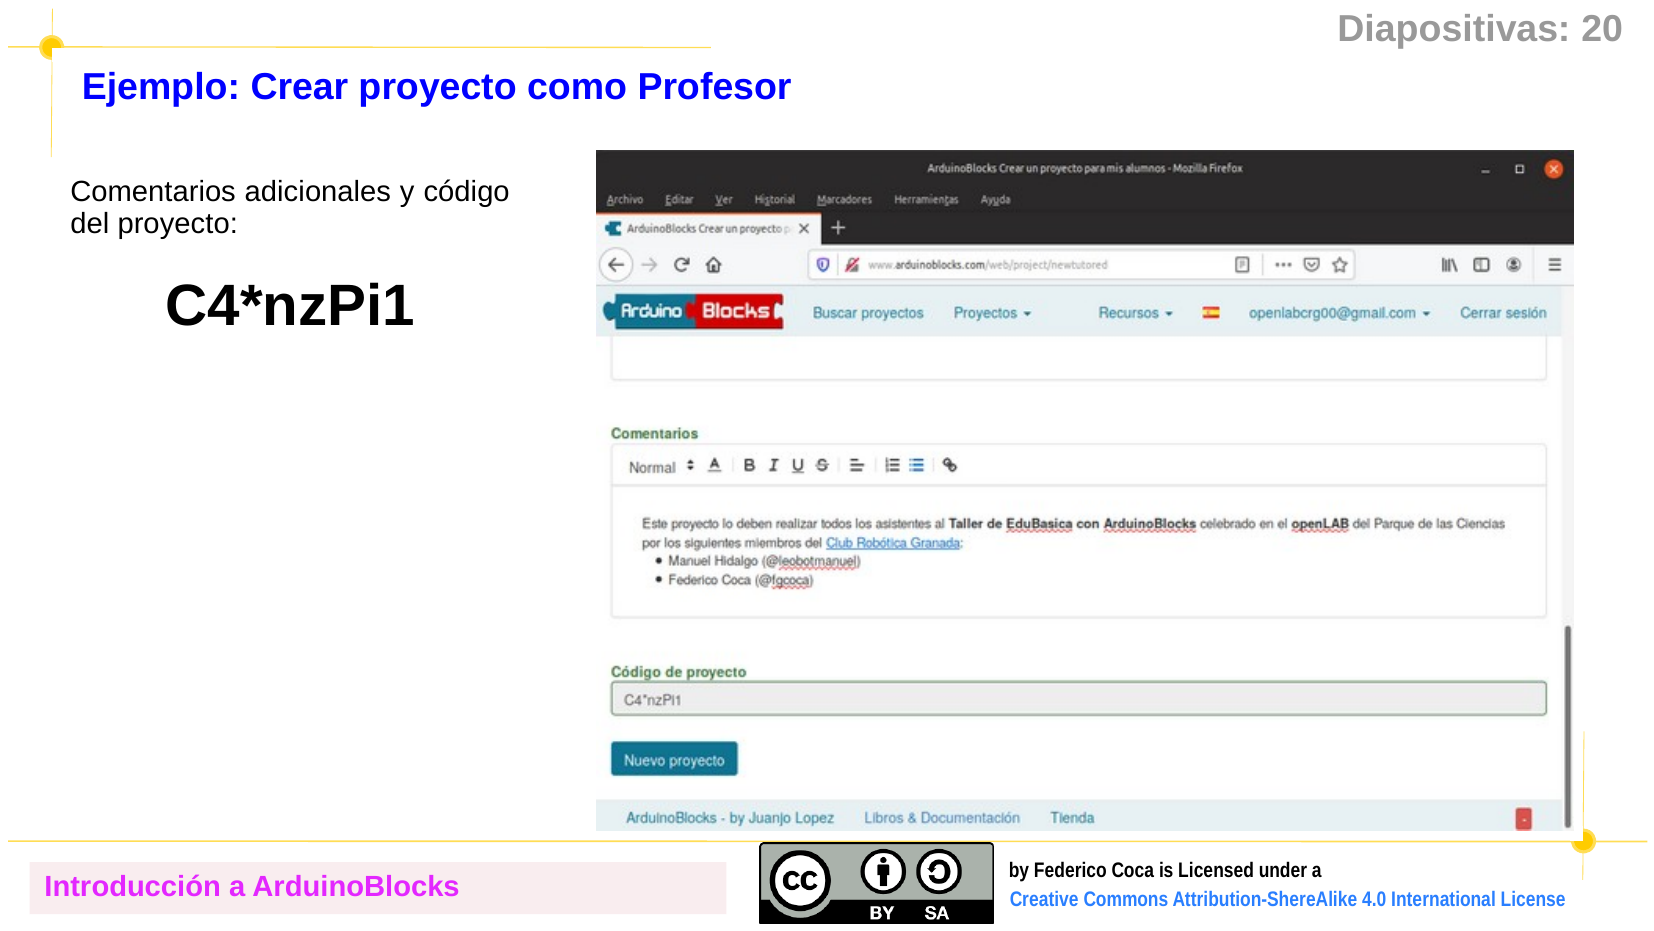

Diapositivas: 20
Ejemplo: Crear proyecto como Profesor
Comentarios adicionales y código del proyecto:
C4*nzPi1
Introducción a ArduinoBlocks